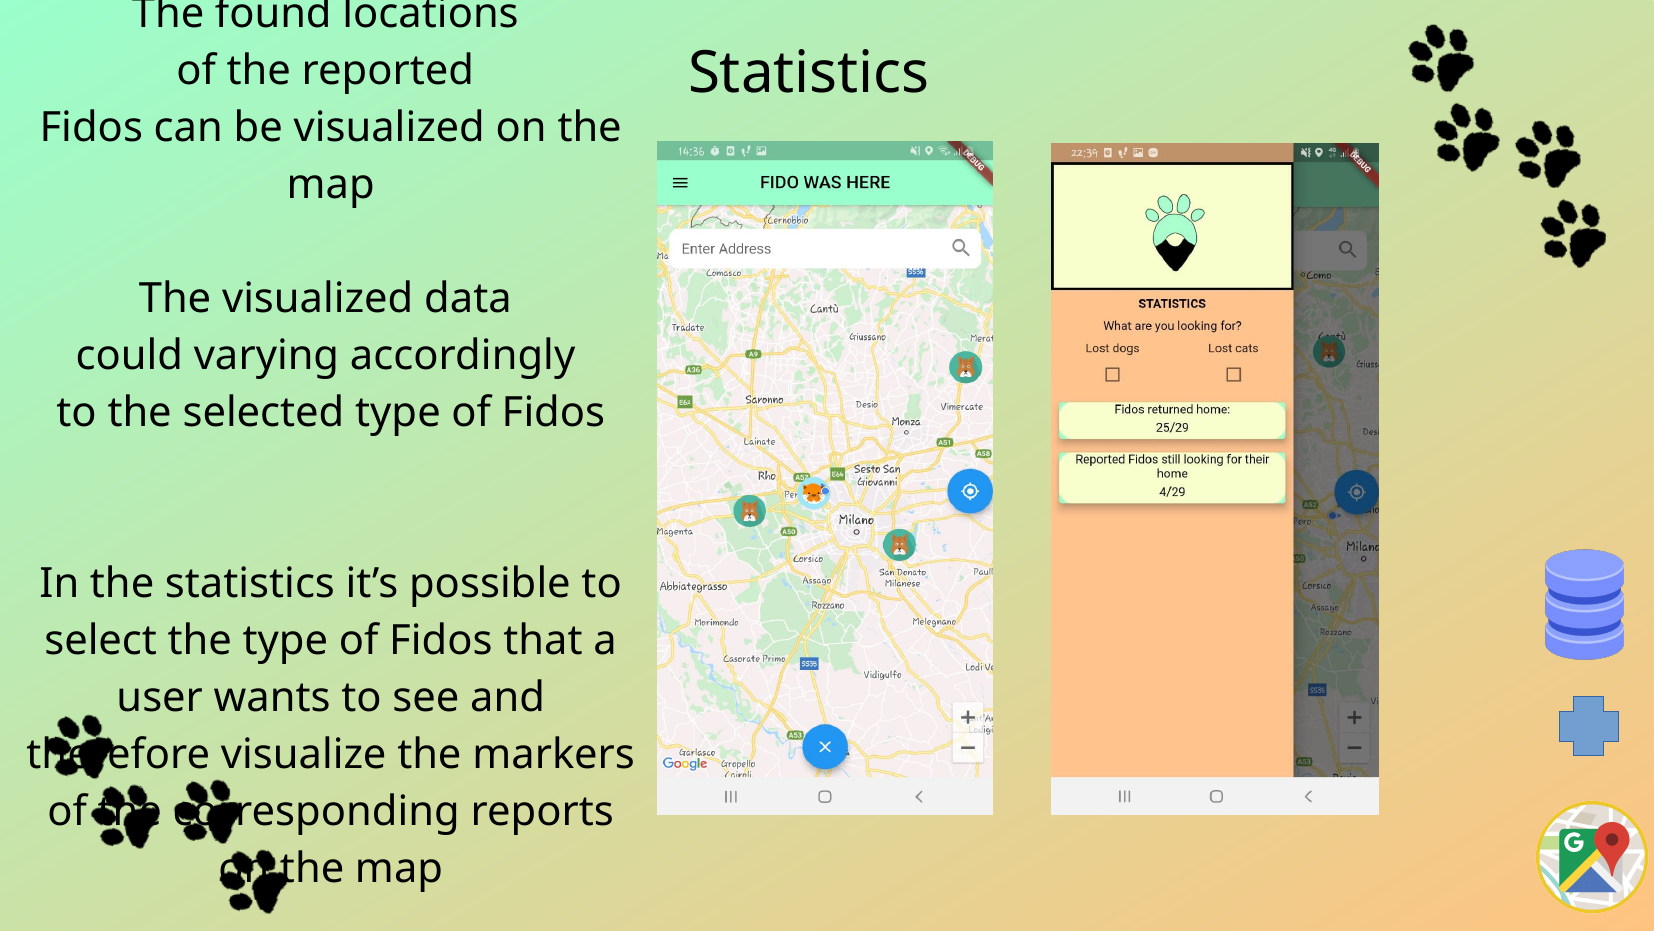

# Statistics
The found locations
of the reported
Fidos can be visualized on the map
The visualized data
could varying accordingly
to the selected type of Fidos
In the statistics it’s possible to select the type of Fidos that a user wants to see and therefore visualize the markers of the corresponding reports on the map